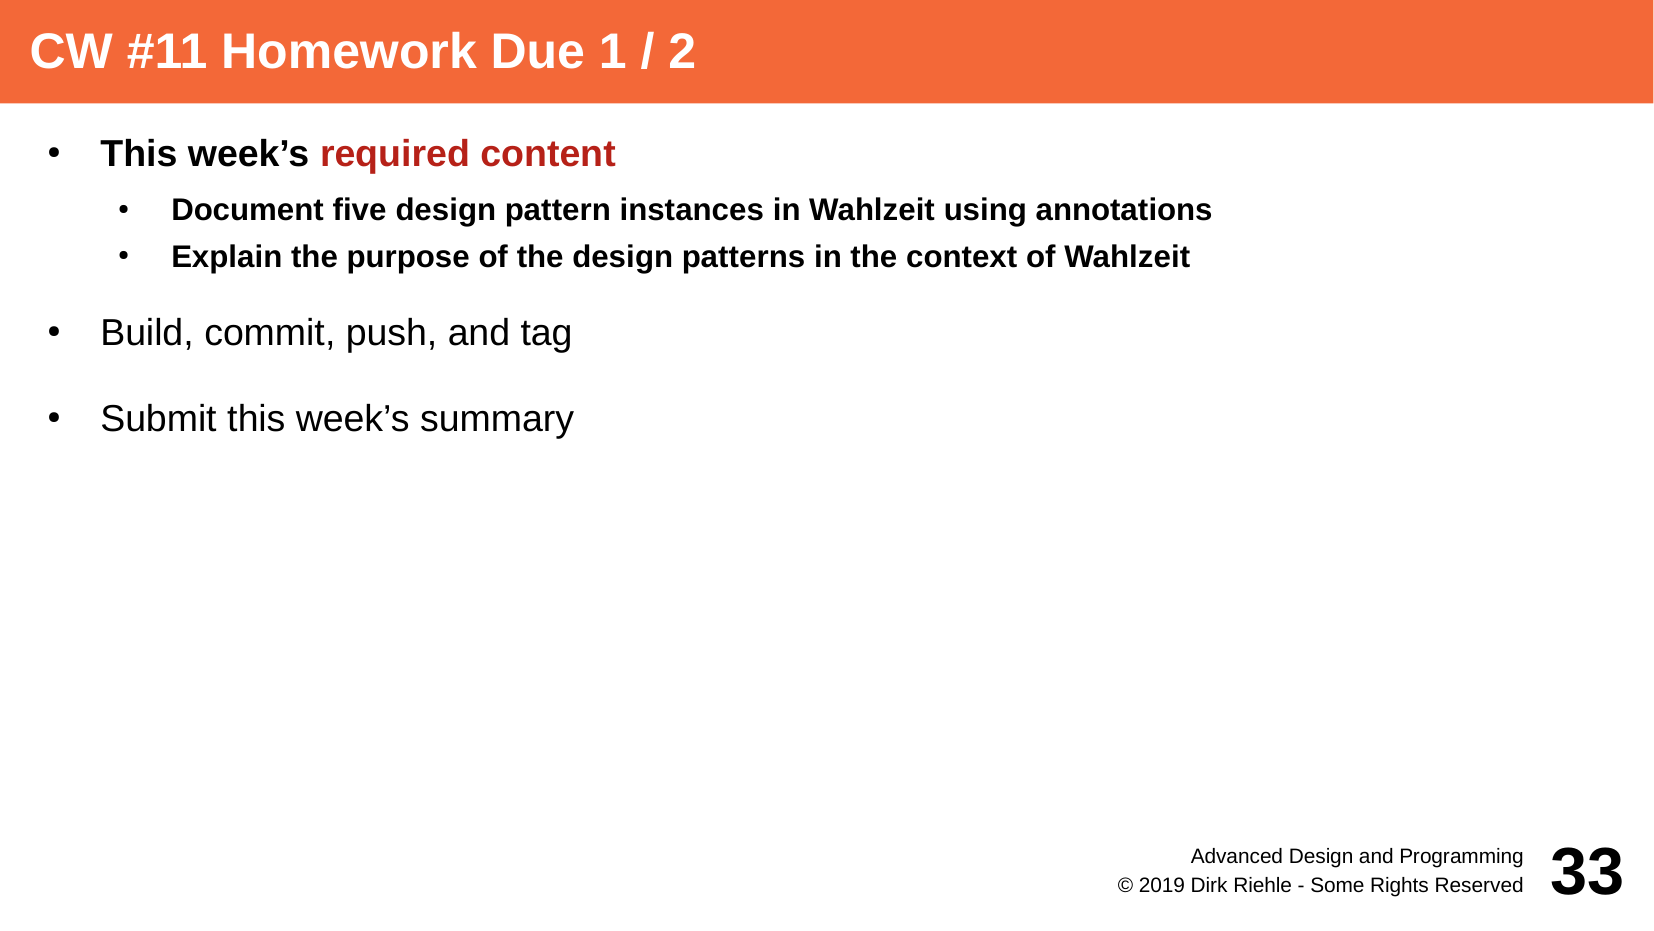

# CW #11 Homework Due 1 / 2
This week’s required content
Document five design pattern instances in Wahlzeit using annotations
Explain the purpose of the design patterns in the context of Wahlzeit
Build, commit, push, and tag
Submit this week’s summary
Advanced Design and Programming
33
© 2019 Dirk Riehle - Some Rights Reserved